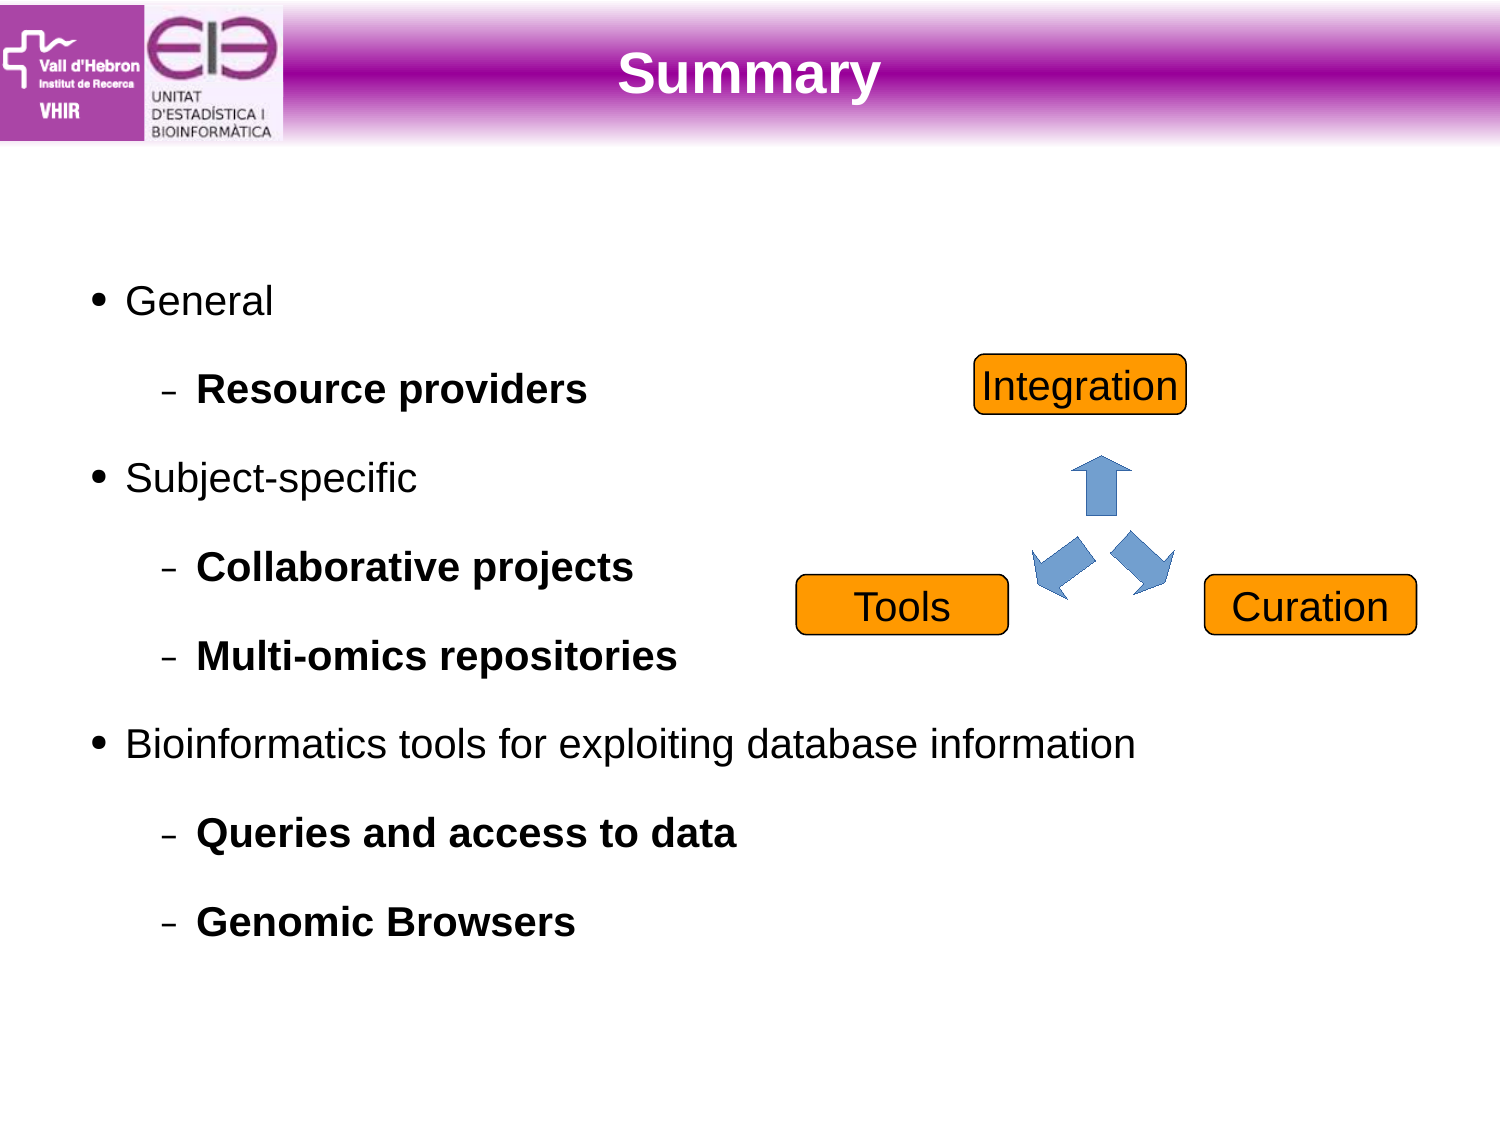

Summary
General
Resource providers
Subject-specific
Collaborative projects
Multi-omics repositories
Bioinformatics tools for exploiting database information
Queries and access to data
Genomic Browsers
Integration
Tools
Curation